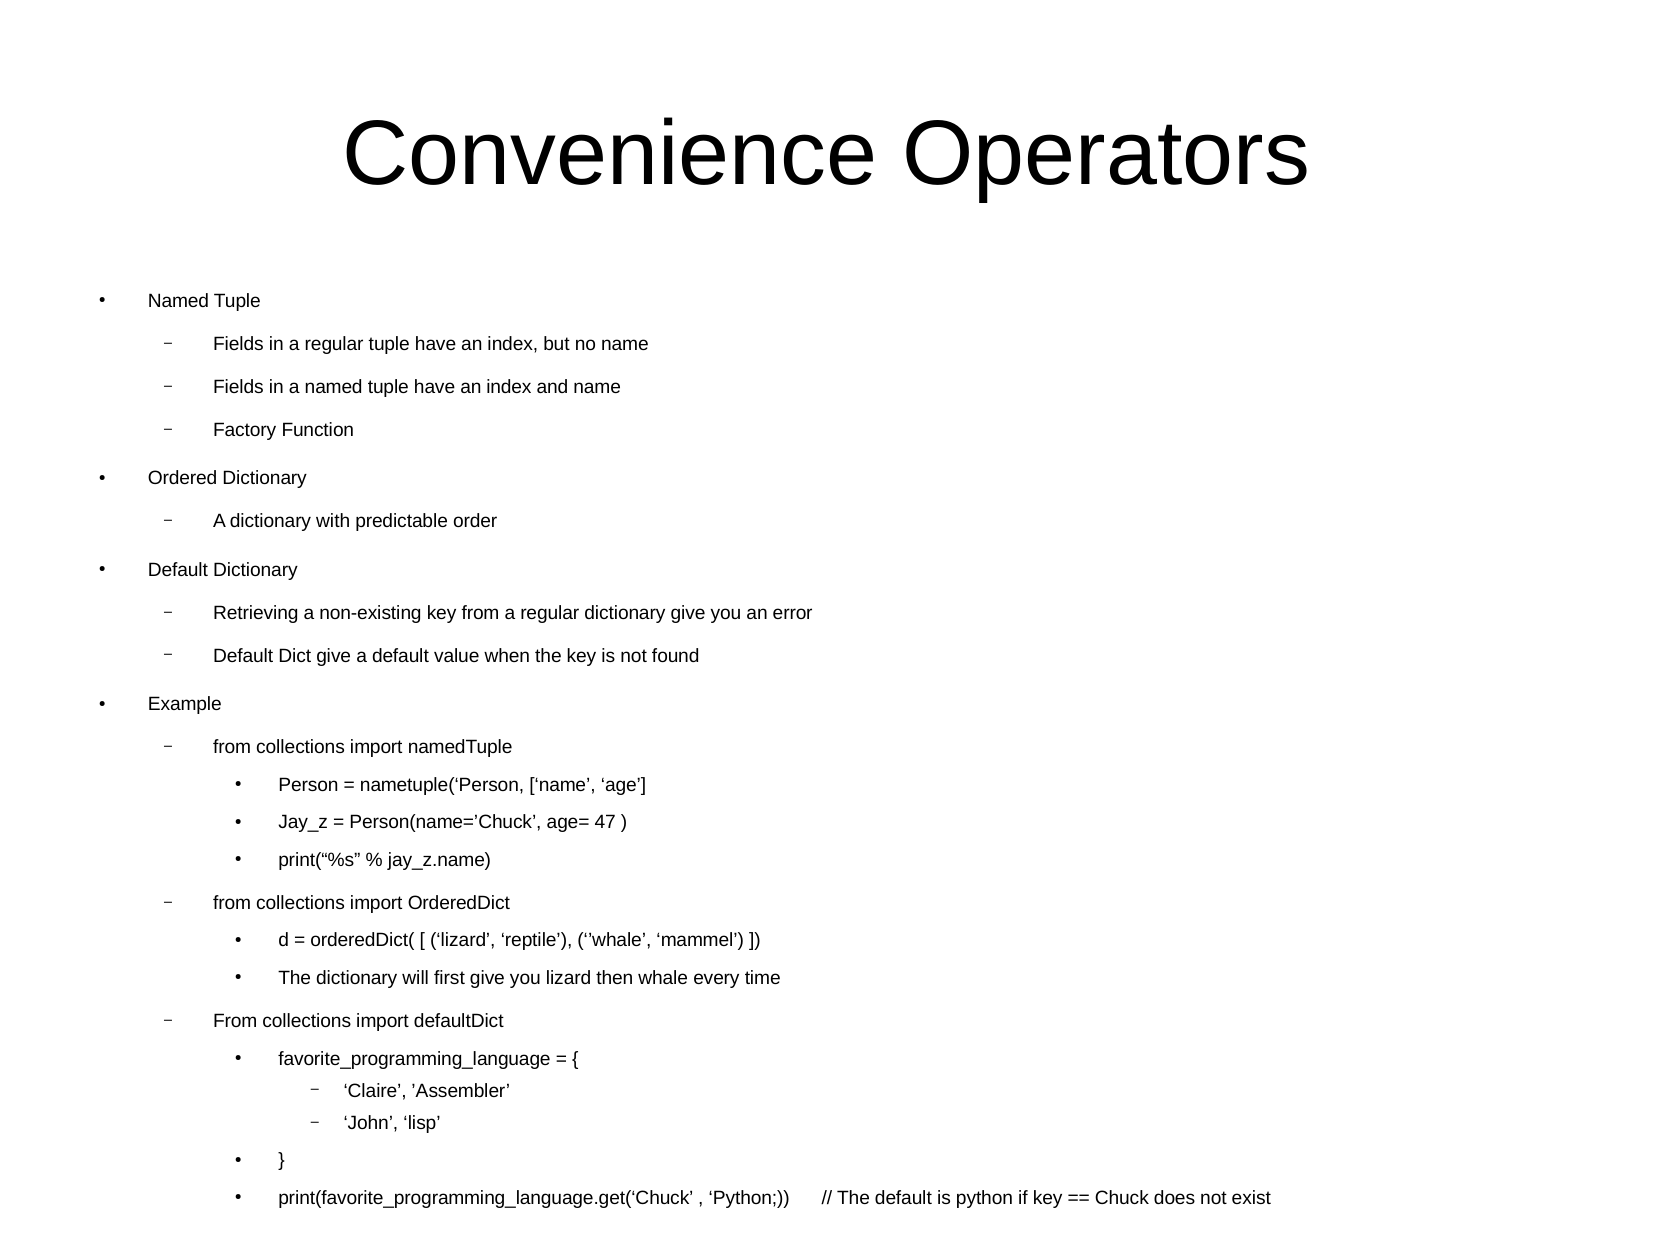

# Convenience Operators
Named Tuple
Fields in a regular tuple have an index, but no name
Fields in a named tuple have an index and name
Factory Function
Ordered Dictionary
A dictionary with predictable order
Default Dictionary
Retrieving a non-existing key from a regular dictionary give you an error
Default Dict give a default value when the key is not found
Example
from collections import namedTuple
Person = nametuple(‘Person, [‘name’, ‘age’]
Jay_z = Person(name=’Chuck’, age= 47 )
print(“%s” % jay_z.name)
from collections import OrderedDict
d = orderedDict( [ (‘lizard’, ‘reptile’), (‘’whale’, ‘mammel’) ])
The dictionary will first give you lizard then whale every time
From collections import defaultDict
favorite_programming_language = {
‘Claire’,	’Assembler’
‘John’, ‘lisp’
}
print(favorite_programming_language.get(‘Chuck’ , ‘Python;))	// The default is python if key == Chuck does not exist